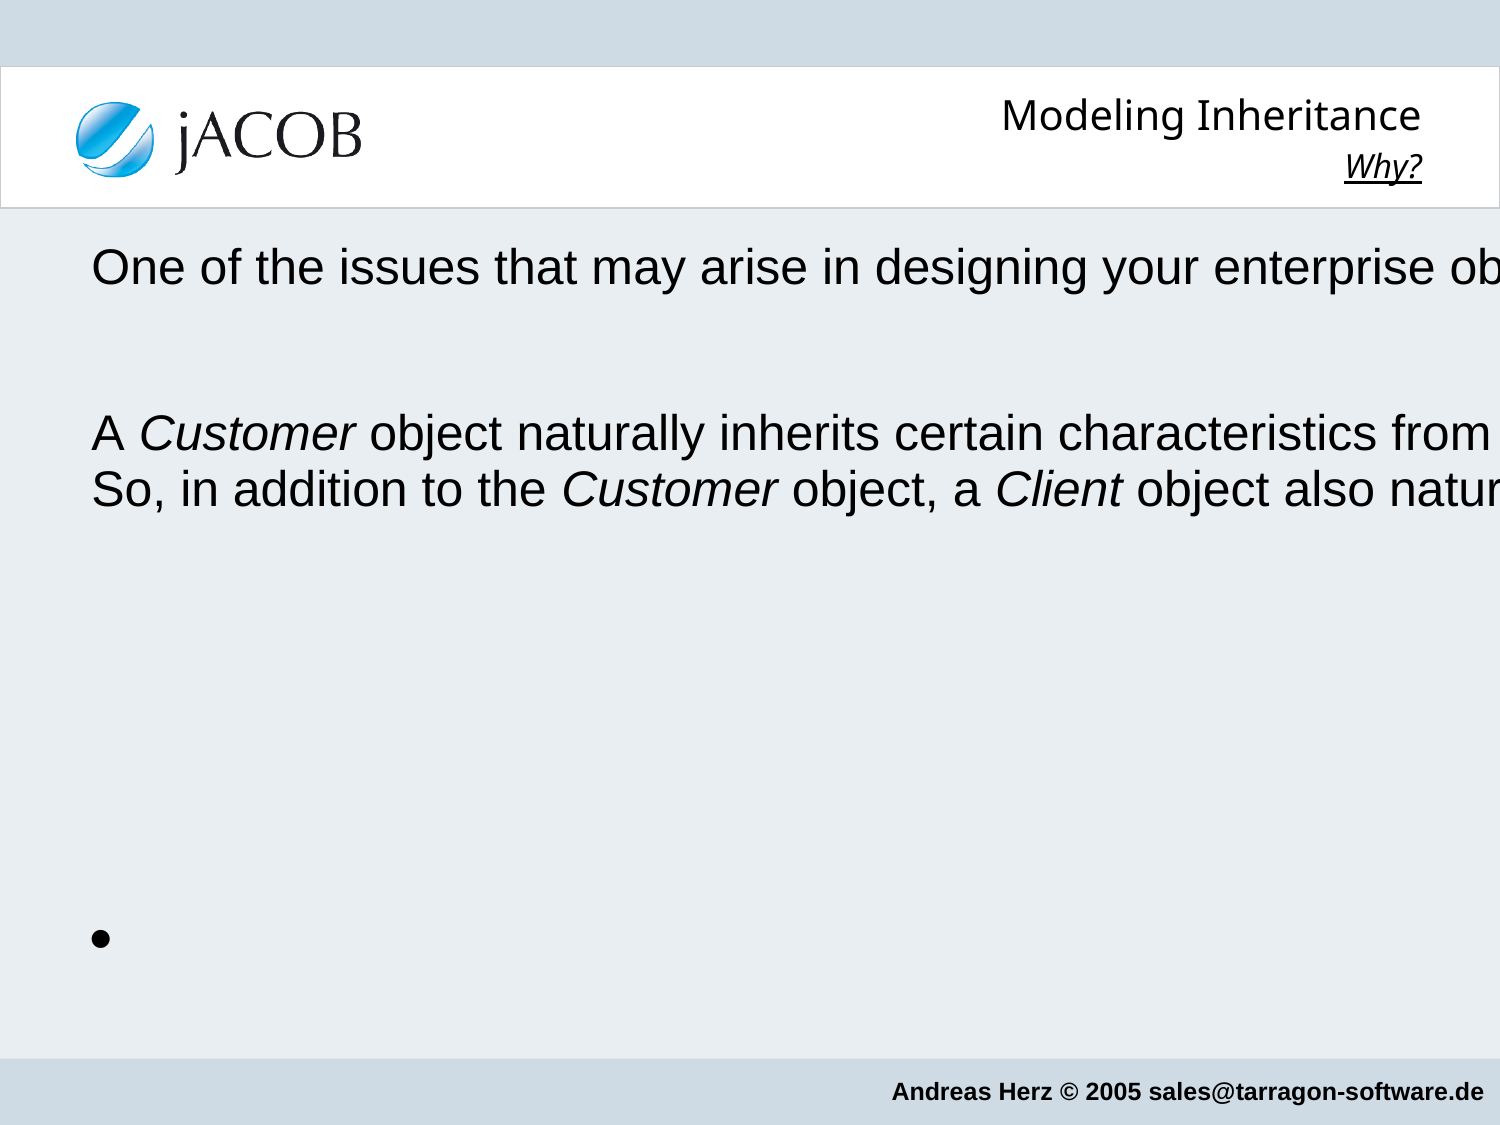

# Modeling Inheritance Why?
One of the issues that may arise in designing your enterprise objects—whether you’re creating a schema from scratch or working with an existing database schema—is the modeling of inheritance relationships.
A Customer object naturally inherits certain characteristics from a Person object, such as name, address, and phone number. In inheritance hierarchies, the parent object is usually rather generic so that less generic subclasses of a related type can easily be added. So, in addition to the Customer object, a Client object also naturally derives from a Person object.
Andreas Herz © 2005 sales@tarragon-software.de